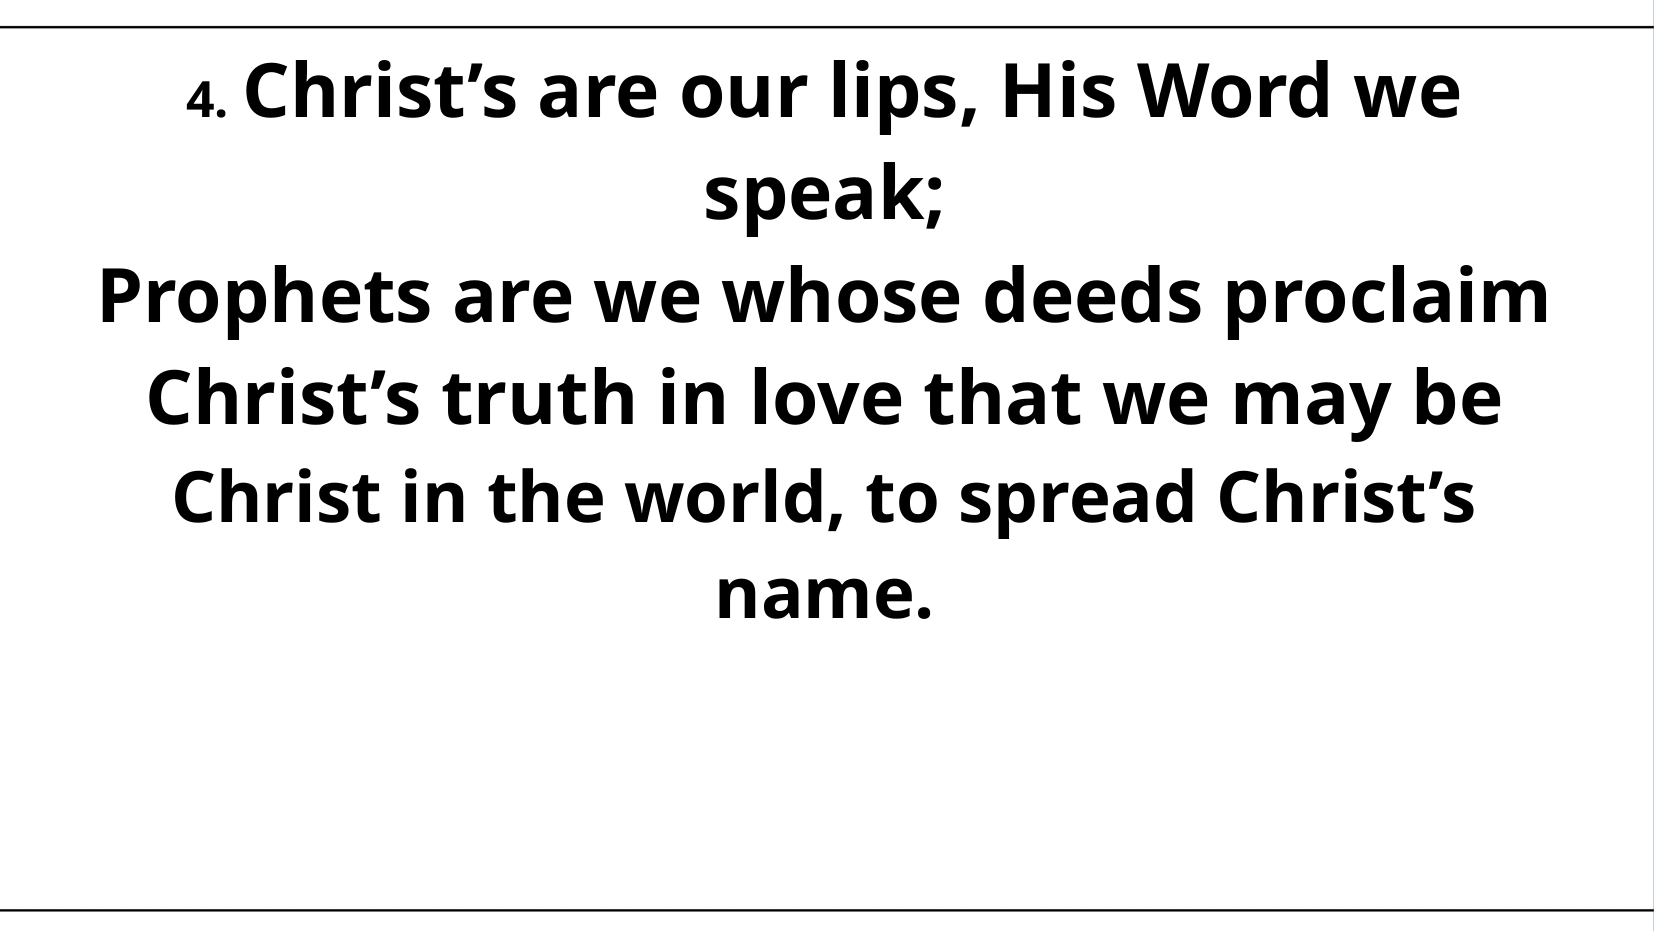

4. Christ’s are our lips, His Word we speak;
Prophets are we whose deeds proclaim
Christ’s truth in love that we may be
Christ in the world, to spread Christ’s name.